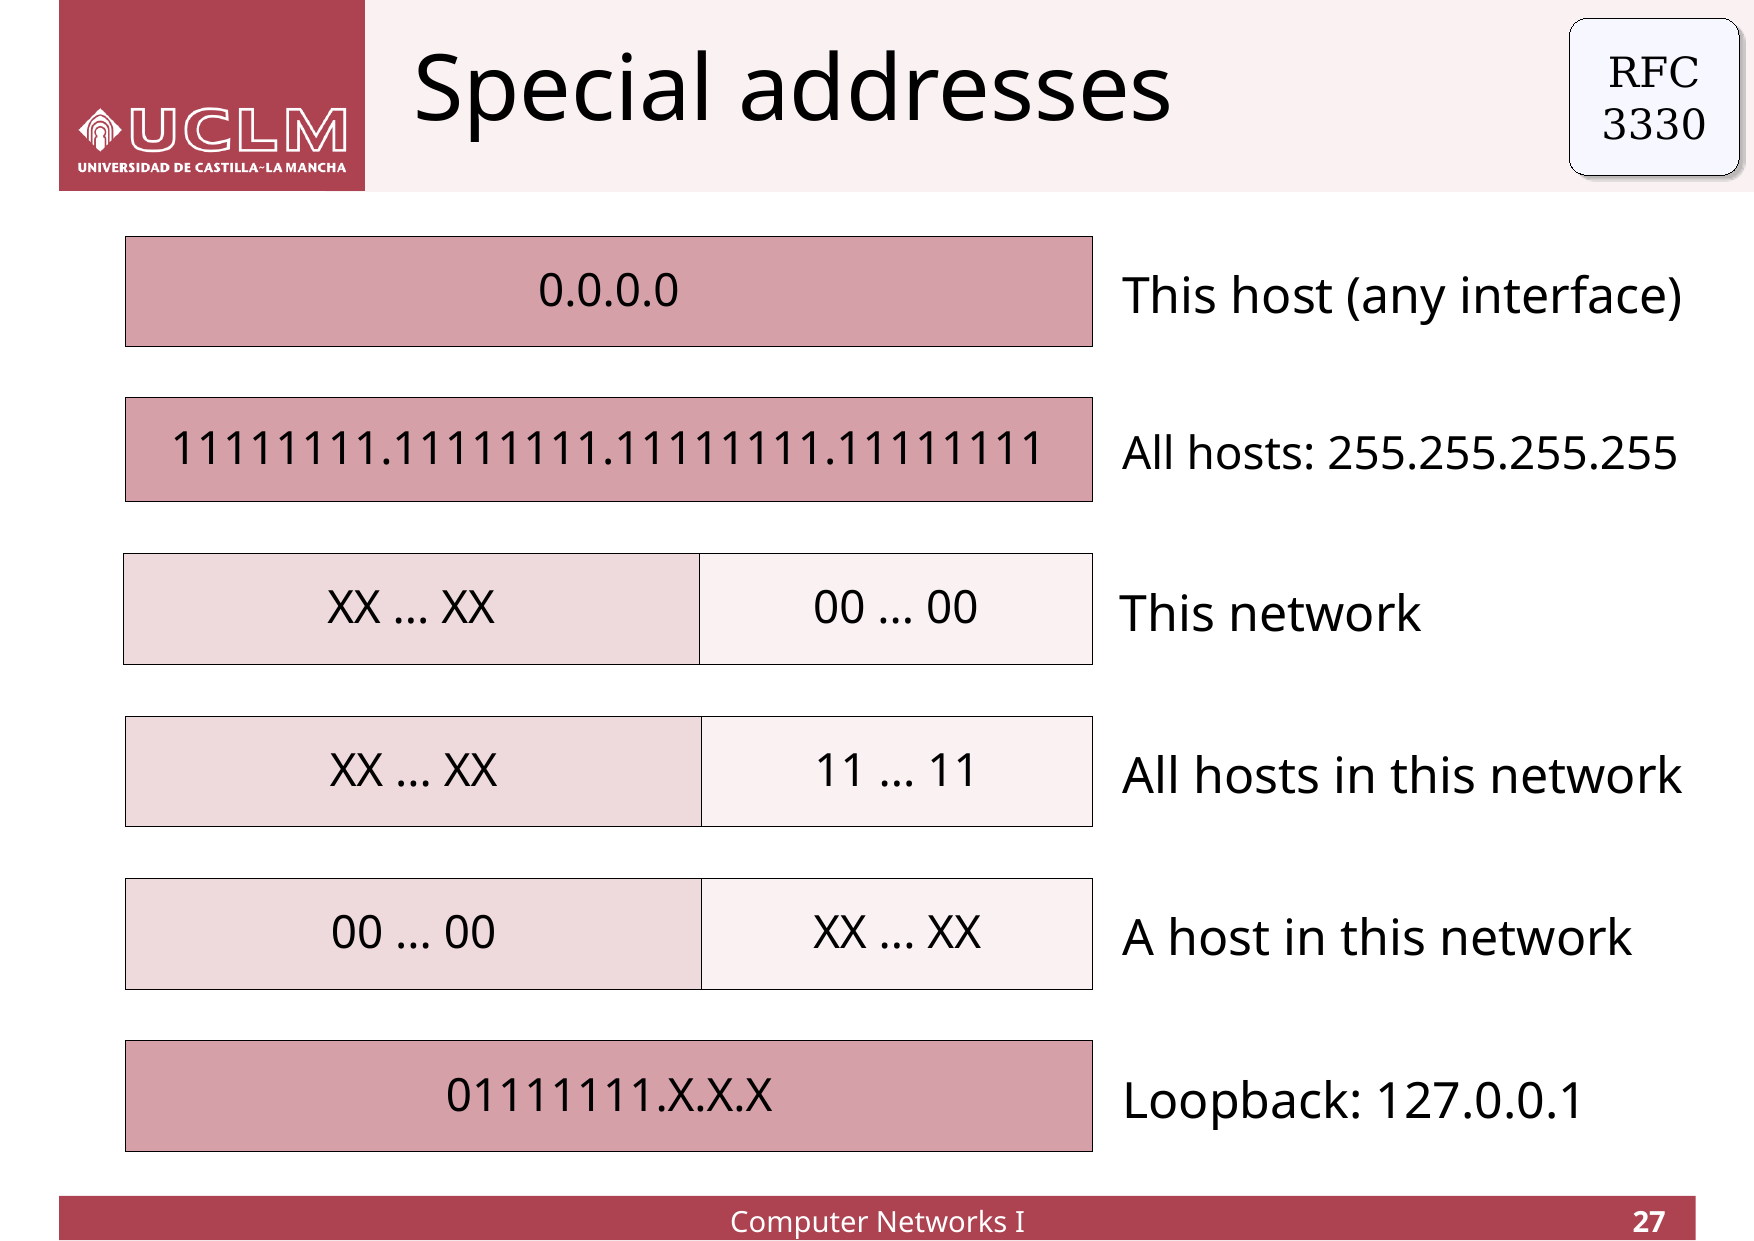

# Special addresses
RFC
3330
0.0.0.0
This host (any interface)
11111111.11111111.11111111.11111111
All hosts: 255.255.255.255
XX ... XX
00 ... 00
This network
XX ... XX
11 ... 11
All hosts in this network
00 ... 00
XX ... XX
A host in this network
01111111.X.X.X
Loopback: 127.0.0.1
Computer Networks I
27